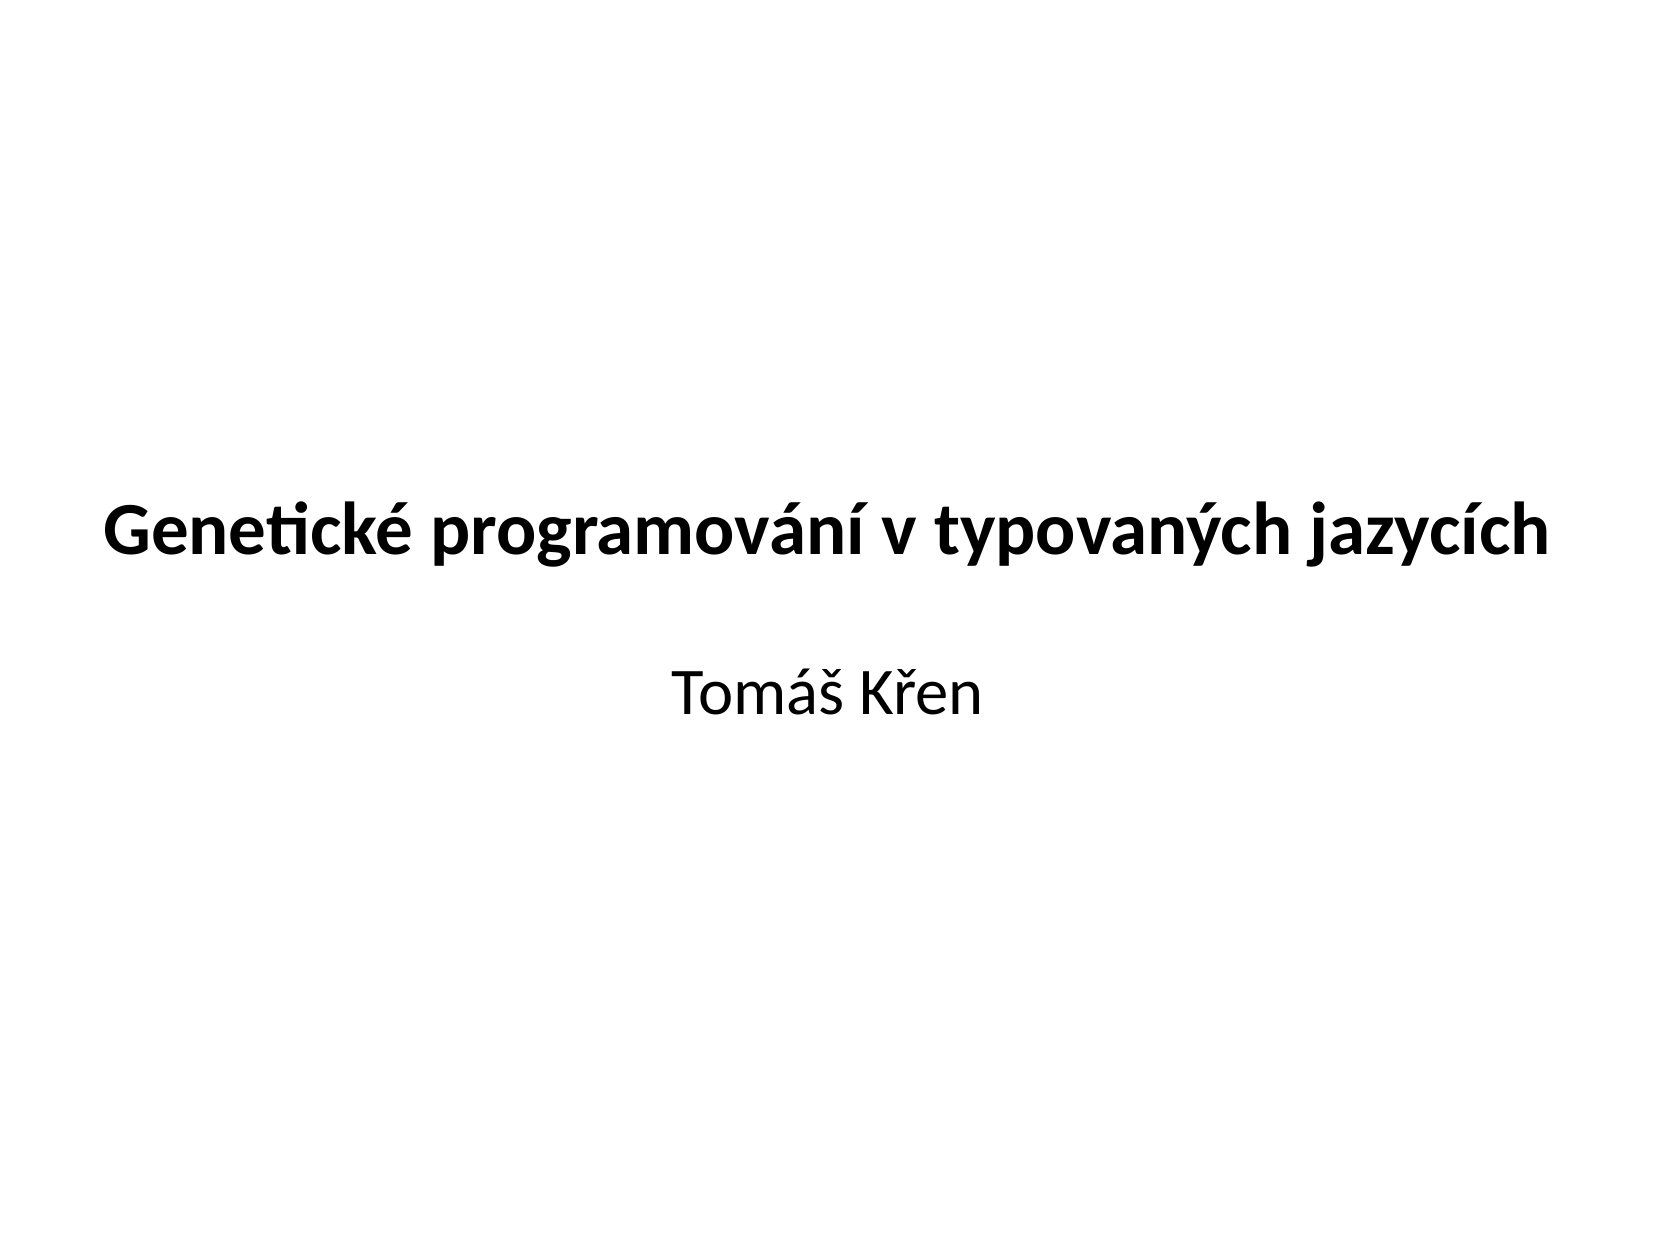

# Genetické programování v typovaných jazycích
Tomáš Křen